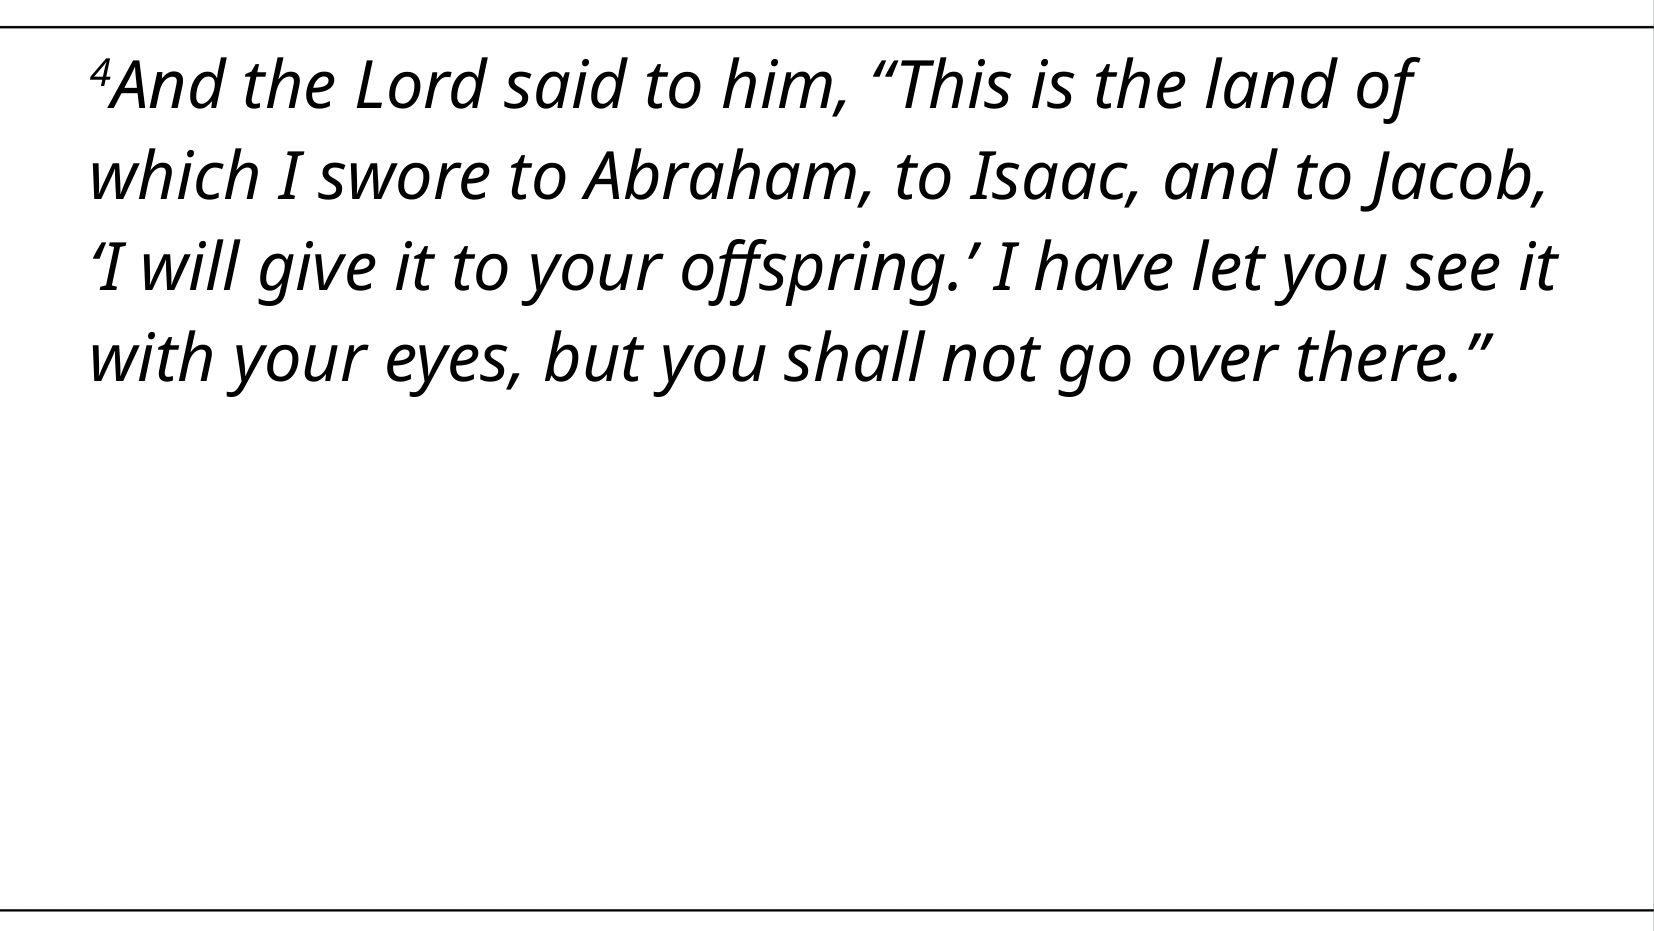

4And the Lord said to him, “This is the land of which I swore to Abraham, to Isaac, and to Jacob, ‘I will give it to your offspring.’ I have let you see it with your eyes, but you shall not go over there.”